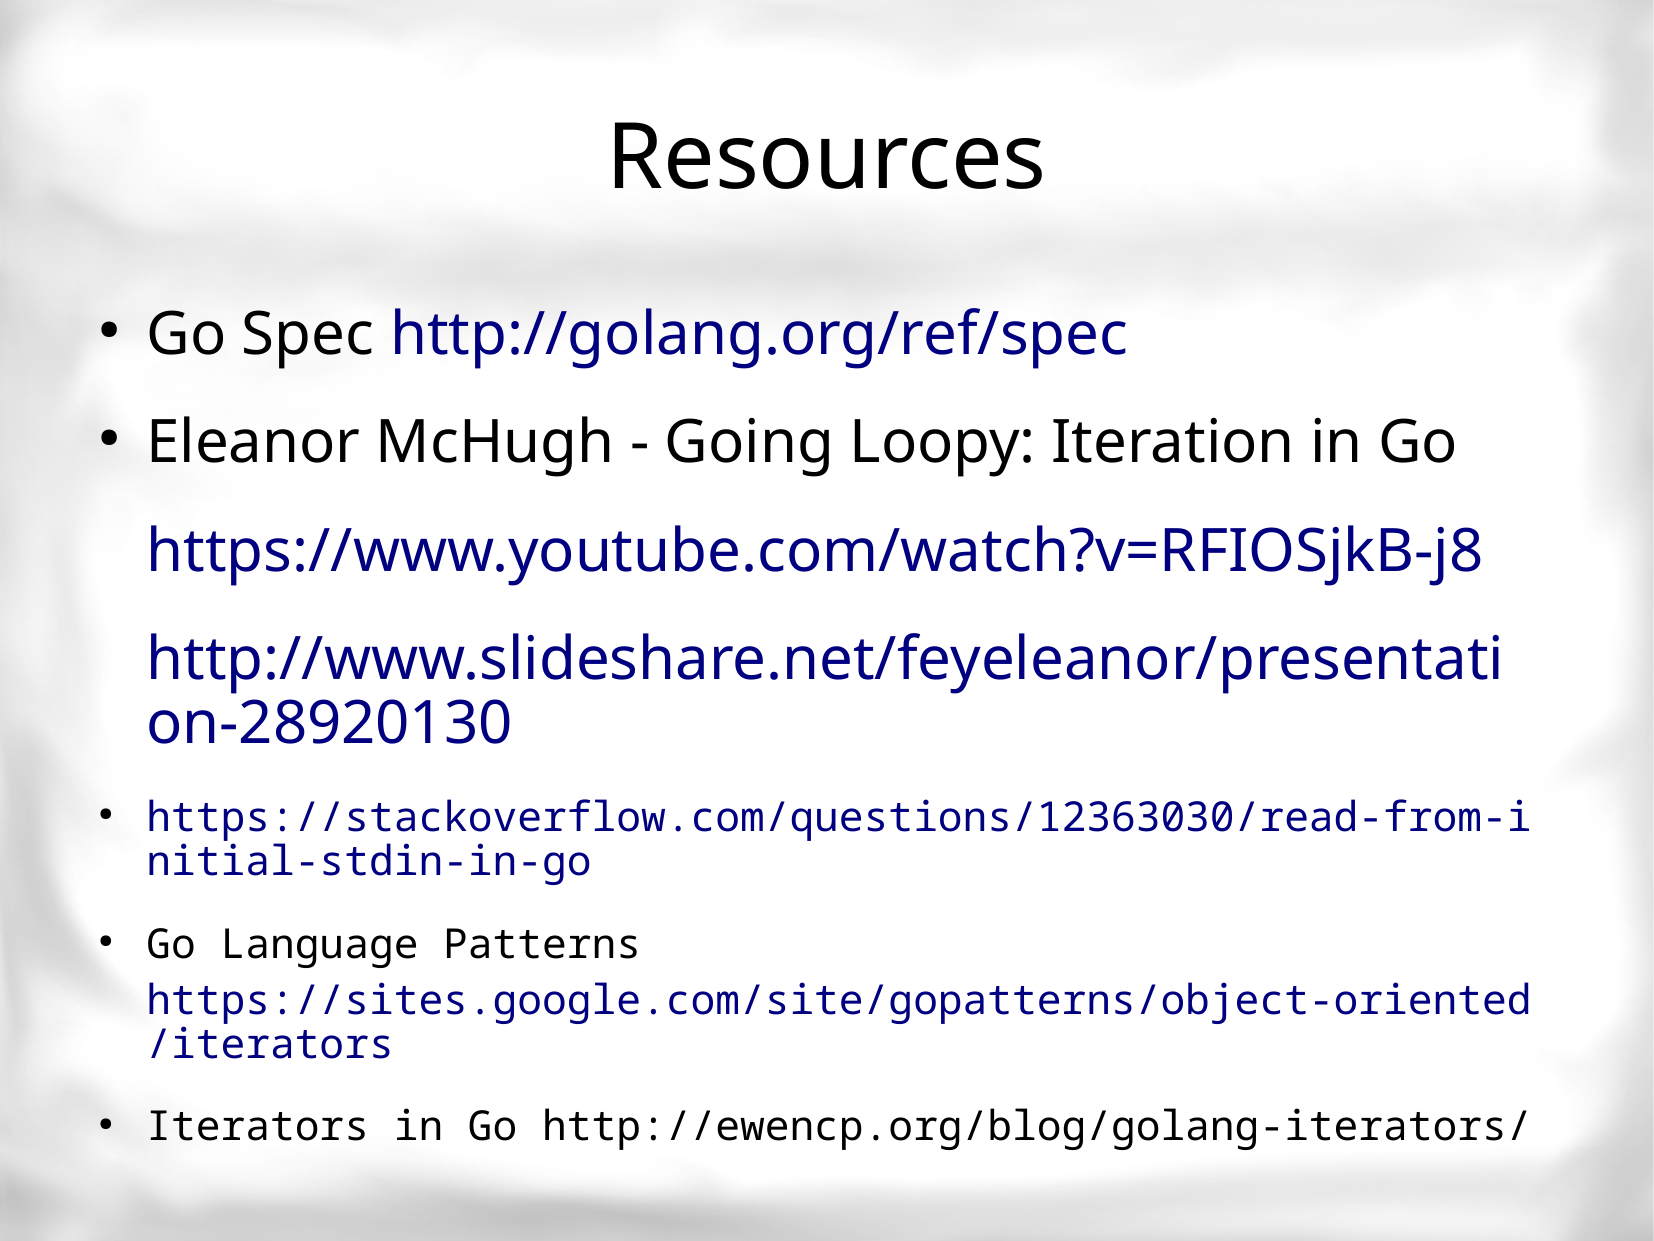

# Resources
Go Spec http://golang.org/ref/spec
Eleanor McHugh - Going Loopy: Iteration in Go
https://www.youtube.com/watch?v=RFIOSjkB-j8
http://www.slideshare.net/feyeleanor/presentation-28920130
https://stackoverflow.com/questions/12363030/read-from-initial-stdin-in-go
Go Language Patterns https://sites.google.com/site/gopatterns/object-oriented/iterators
Iterators in Go http://ewencp.org/blog/golang-iterators/